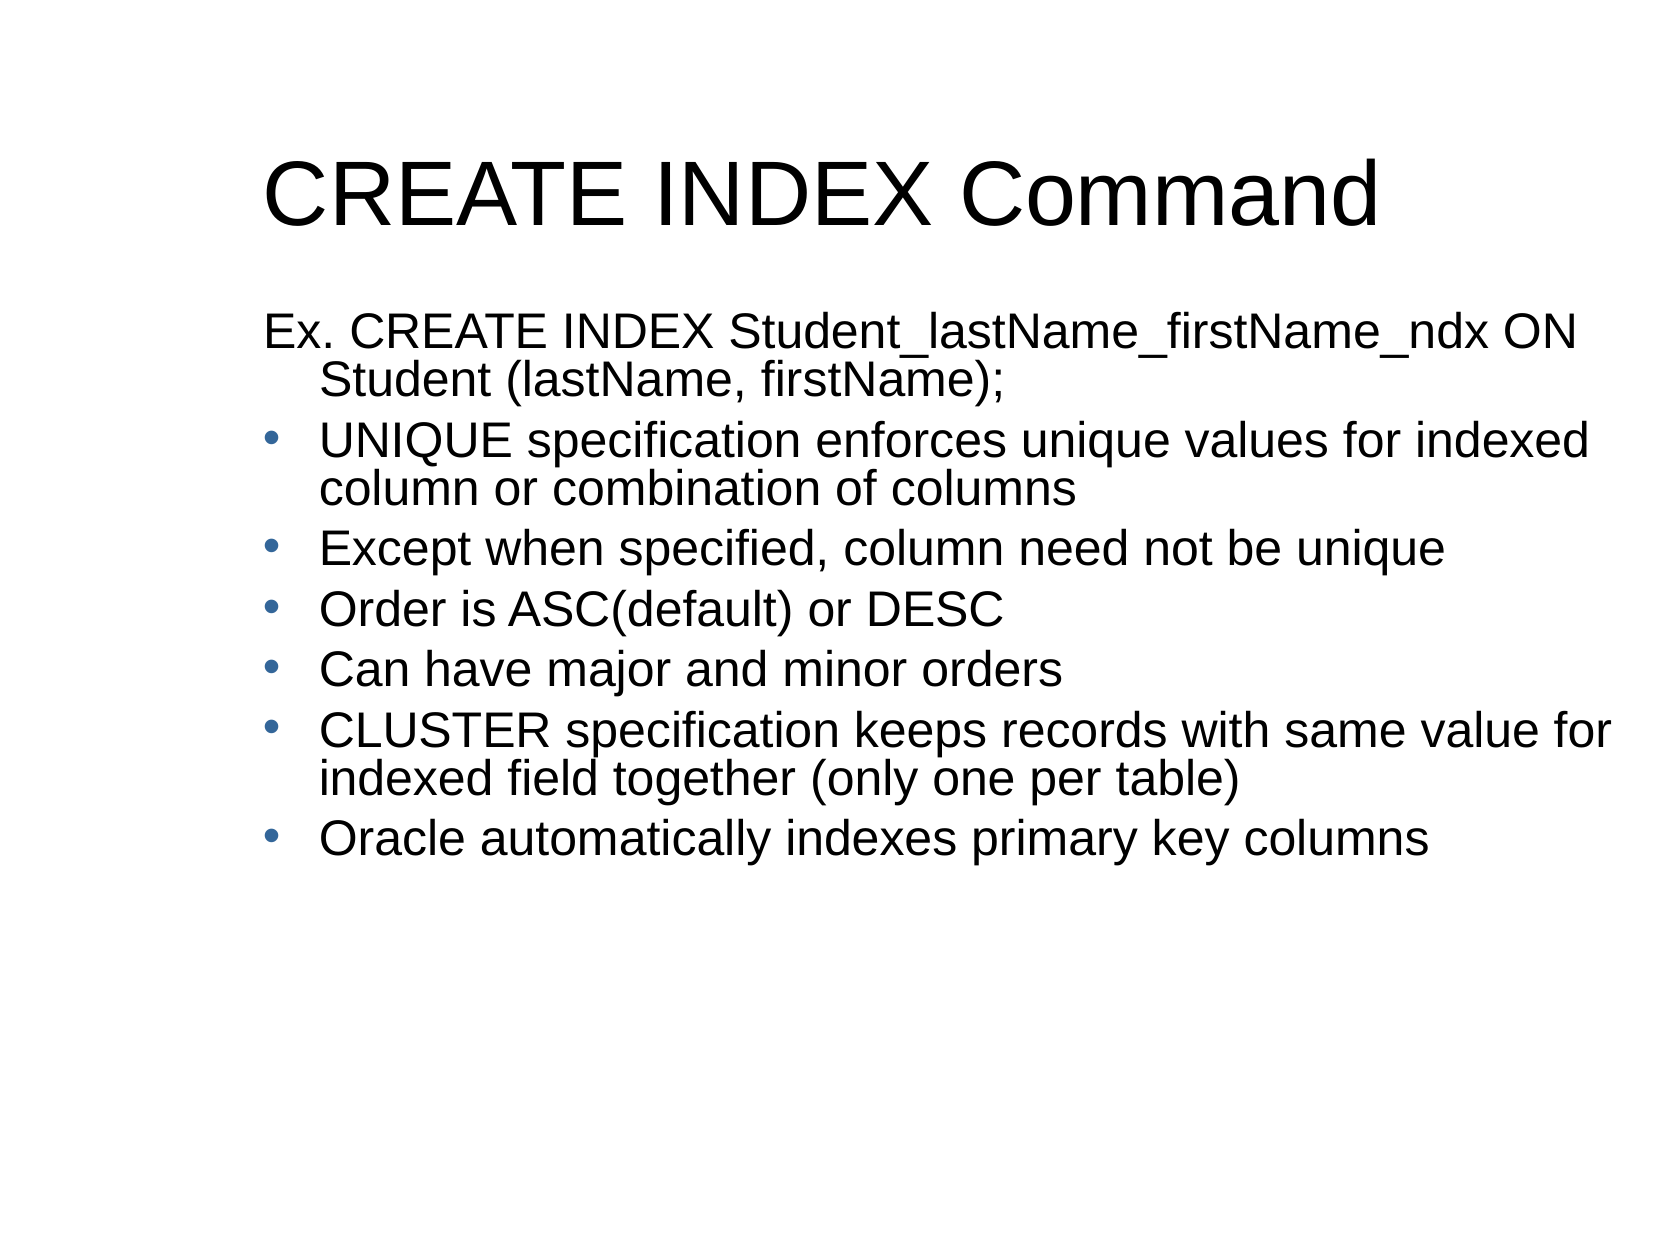

# CREATE INDEX Command
Ex. CREATE INDEX Student_lastName_firstName_ndx ON Student (lastName, firstName);
UNIQUE specification enforces unique values for indexed column or combination of columns
Except when specified, column need not be unique
Order is ASC(default) or DESC
Can have major and minor orders
CLUSTER specification keeps records with same value for indexed field together (only one per table)
Oracle automatically indexes primary key columns